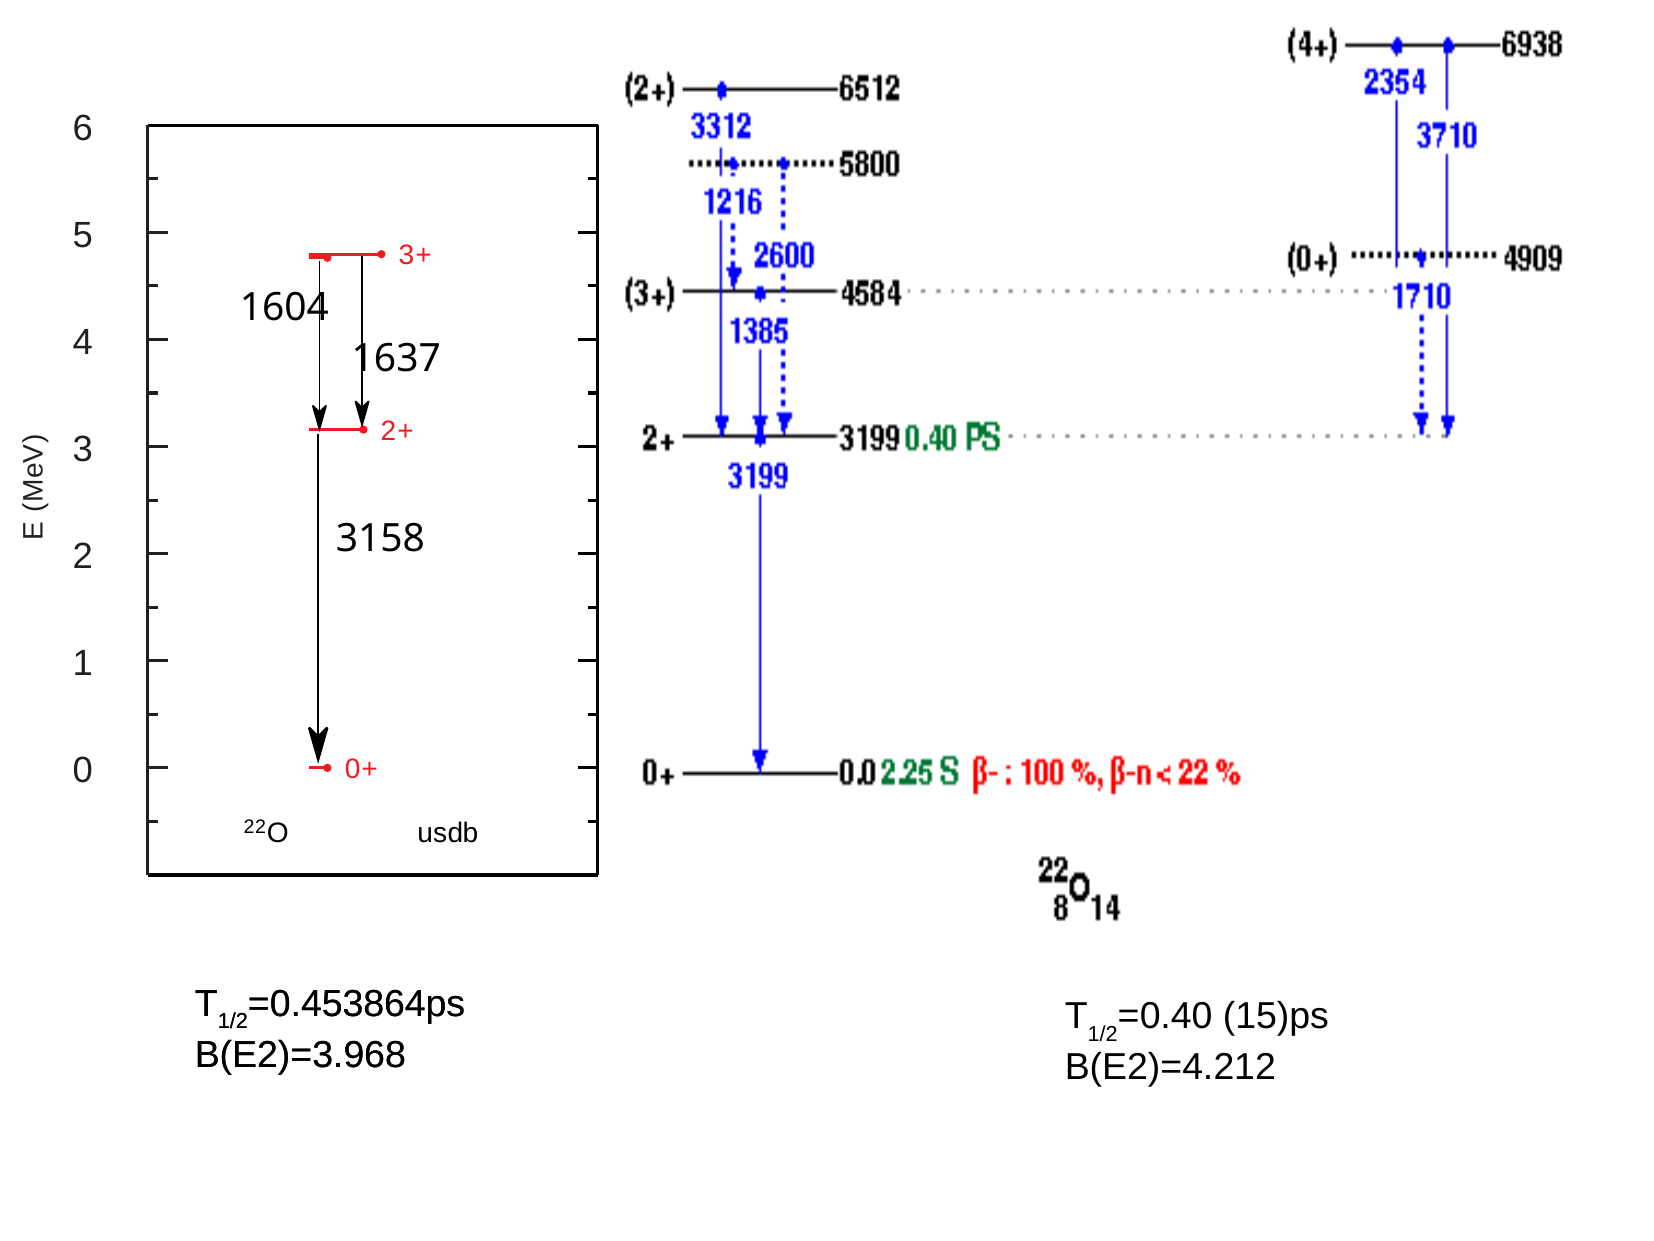

T1/2=0.453864ps
B(E2)=3.968
T1/2=0.453864ps
B(E2)=3.968
T1/2=0.40 (15)ps
B(E2)=4.212